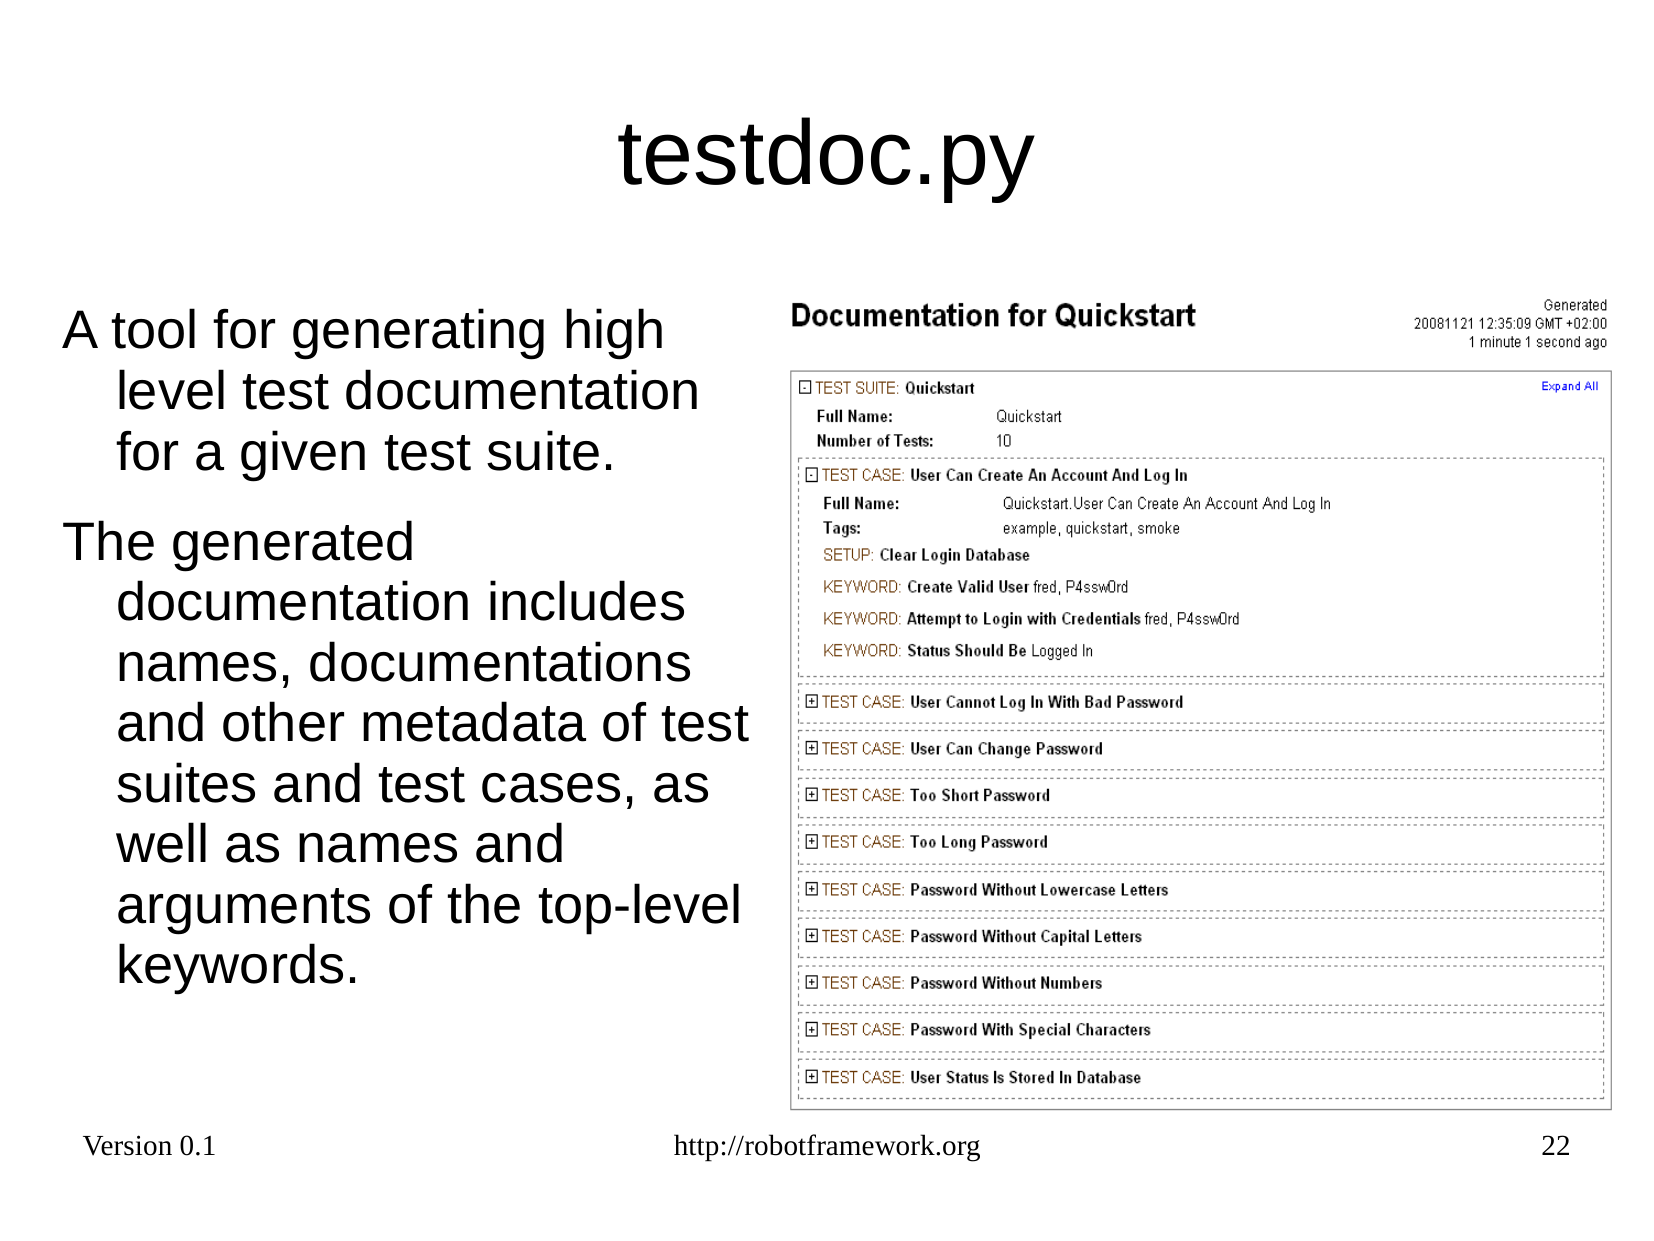

# testdoc.py
A tool for generating high level test documentation for a given test suite.
The generated documentation includes names, documentations and other metadata of test suites and test cases, as well as names and arguments of the top-level keywords.
Version 0.1
http://robotframework.org
22